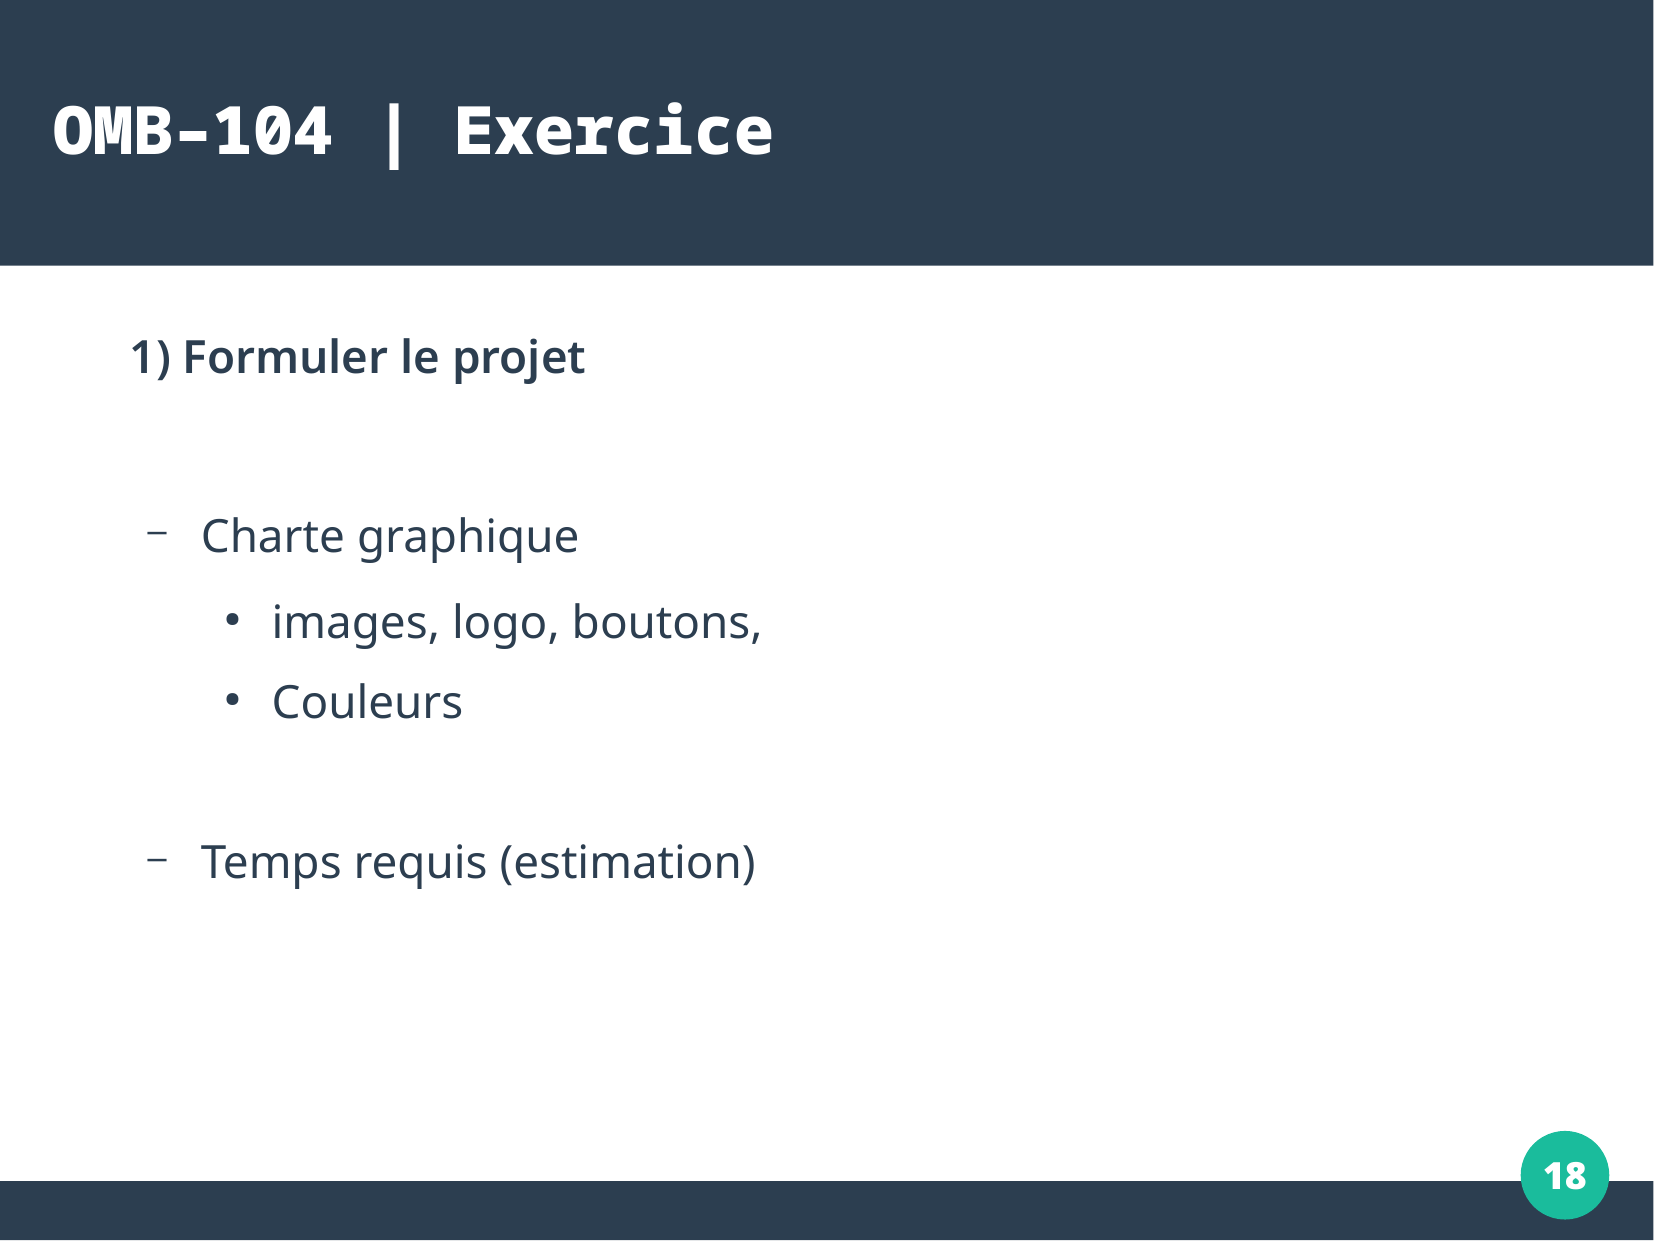

OMB–104 | Exercice
# 1) Formuler le projet
Charte graphique
images, logo, boutons,
Couleurs
Temps requis (estimation)
18